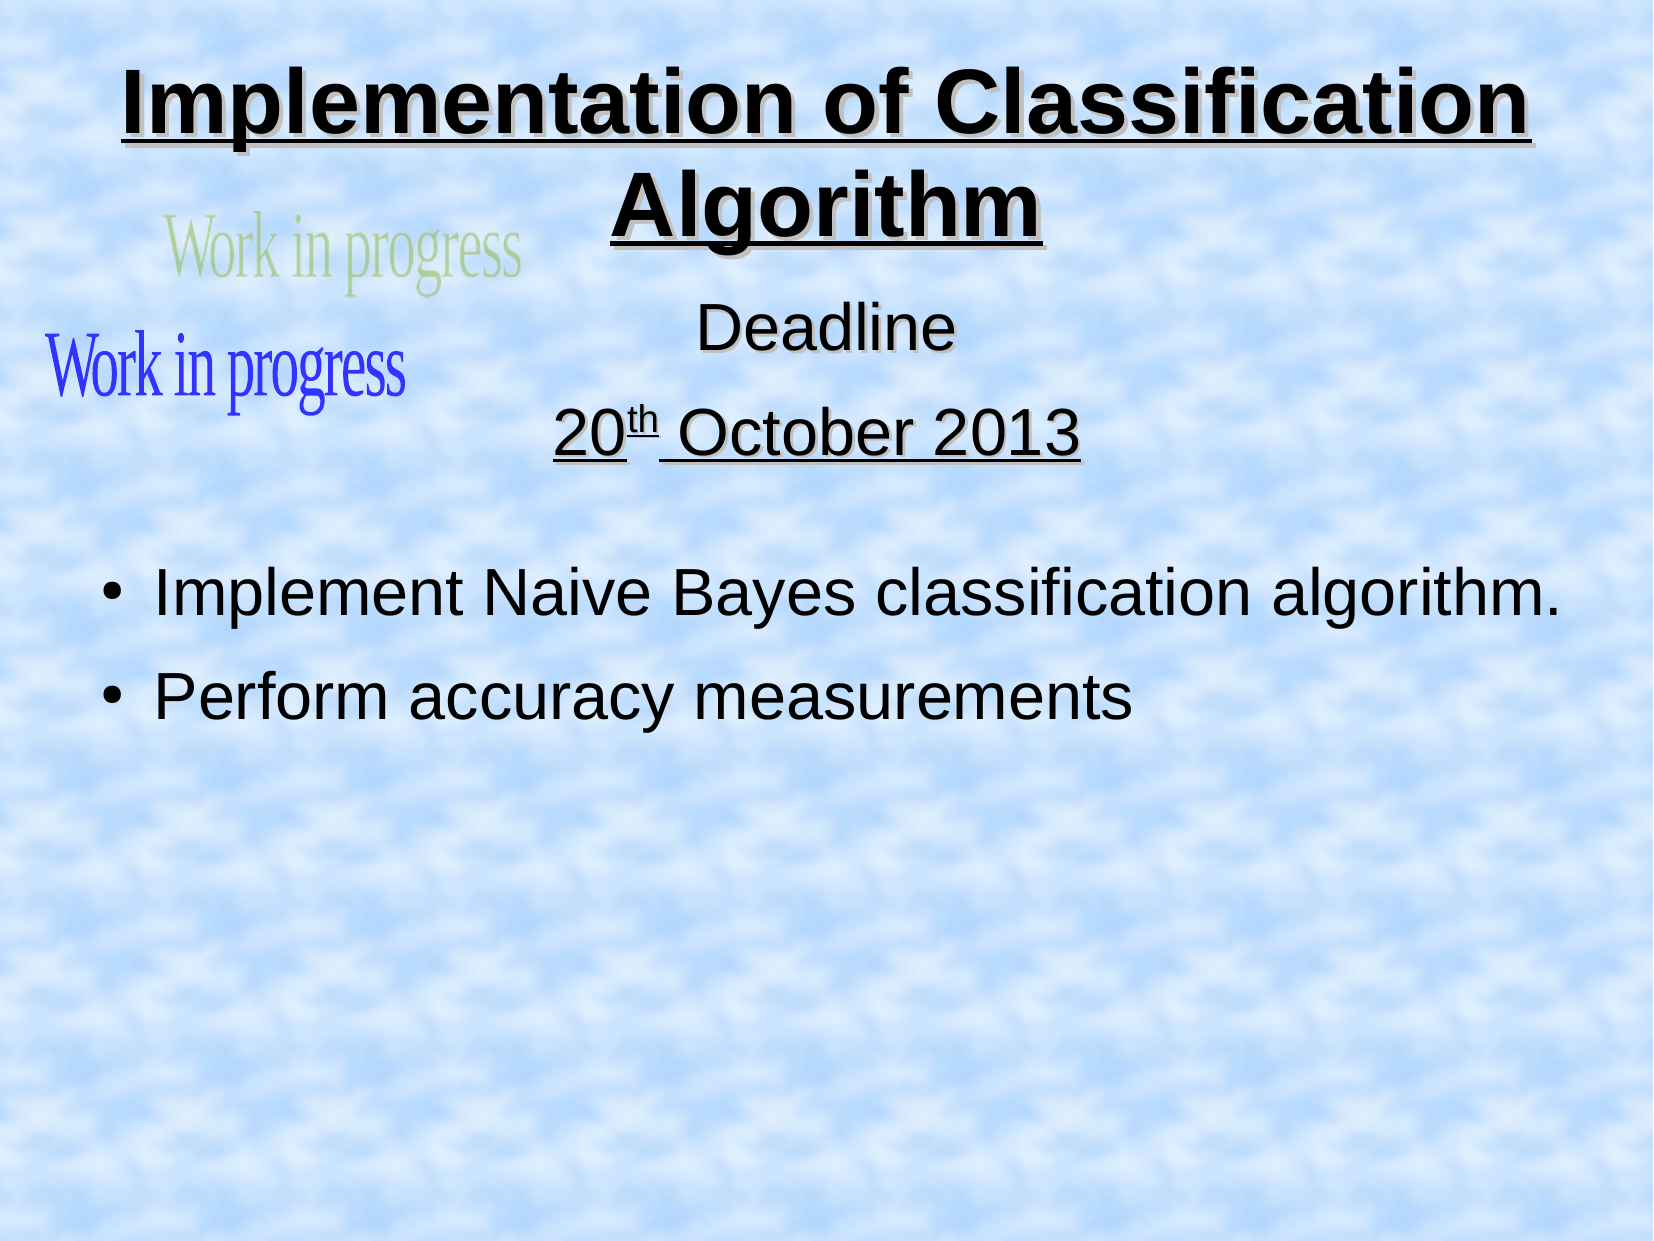

# Implementation of Classification Algorithm
Deadline
20th October 2013
Work in progress
Implement Naive Bayes classification algorithm.
Perform accuracy measurements